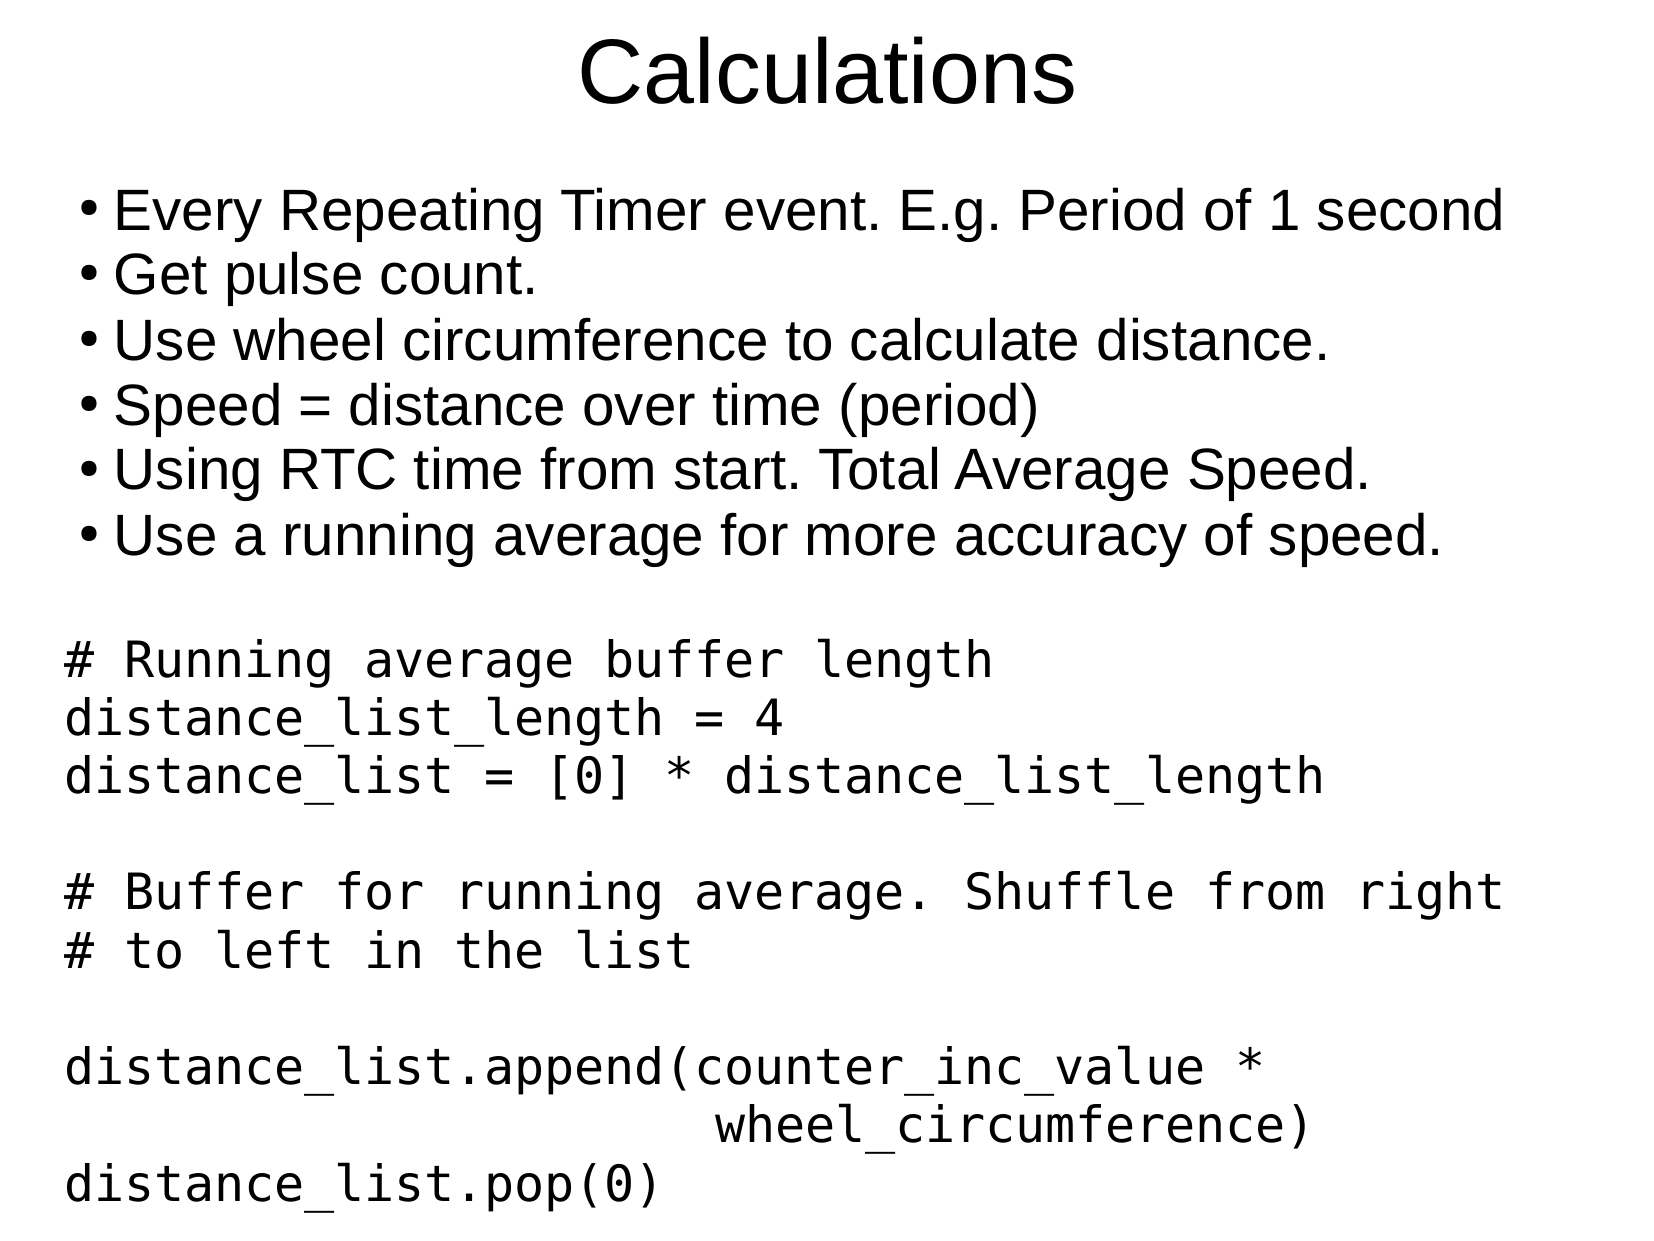

# Calculations
Every Repeating Timer event. E.g. Period of 1 second
Get pulse count.
Use wheel circumference to calculate distance.
Speed = distance over time (period)
Using RTC time from start. Total Average Speed.
Use a running average for more accuracy of speed.
# Running average buffer length
distance_list_length = 4
distance_list = [0] * distance_list_length
# Buffer for running average. Shuffle from right
# to left in the list
distance_list.append(counter_inc_value *
								 wheel_circumference)
distance_list.pop(0)